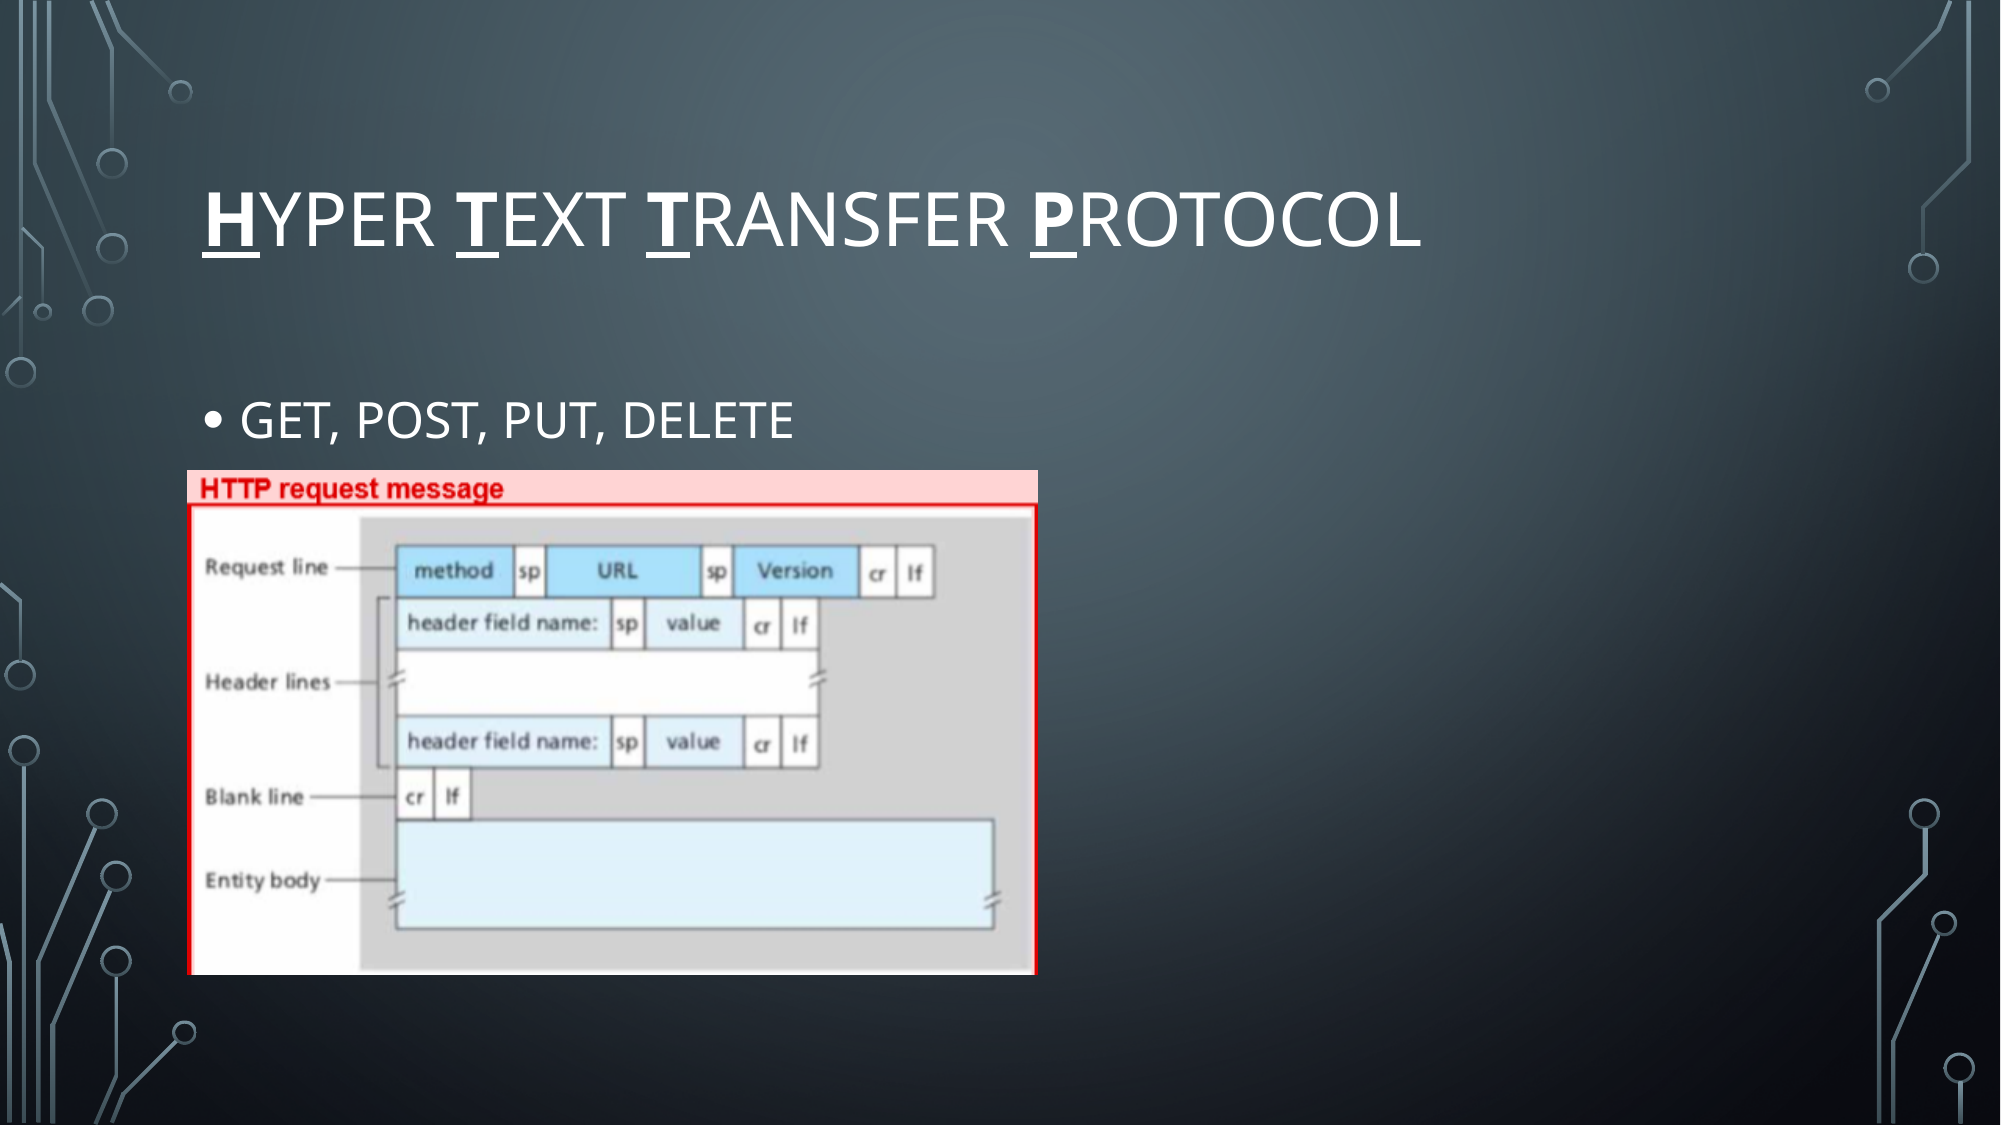

# Hyper text transfer Protocol
GET, POST, PUT, DELETE